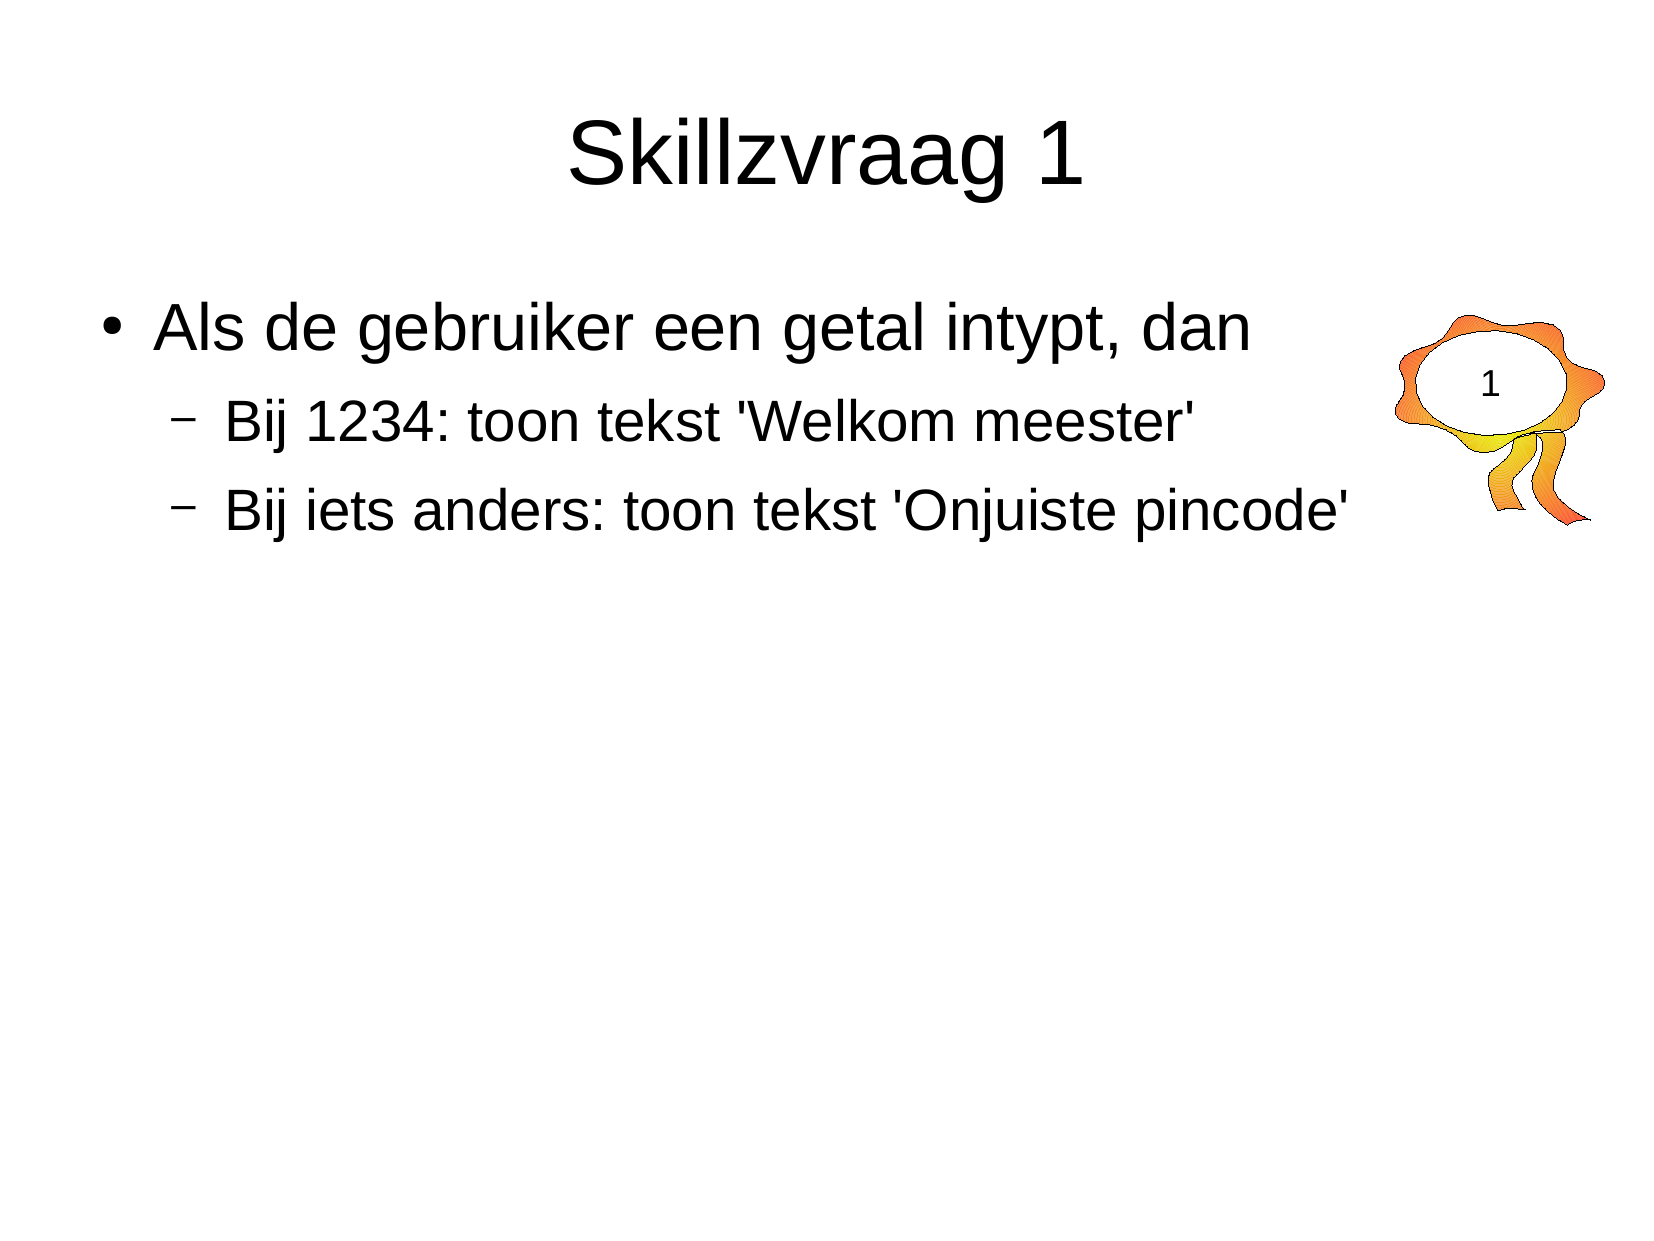

# Skillzvraag 1
Als de gebruiker een getal intypt, dan
Bij 1234: toon tekst 'Welkom meester'
Bij iets anders: toon tekst 'Onjuiste pincode'
1